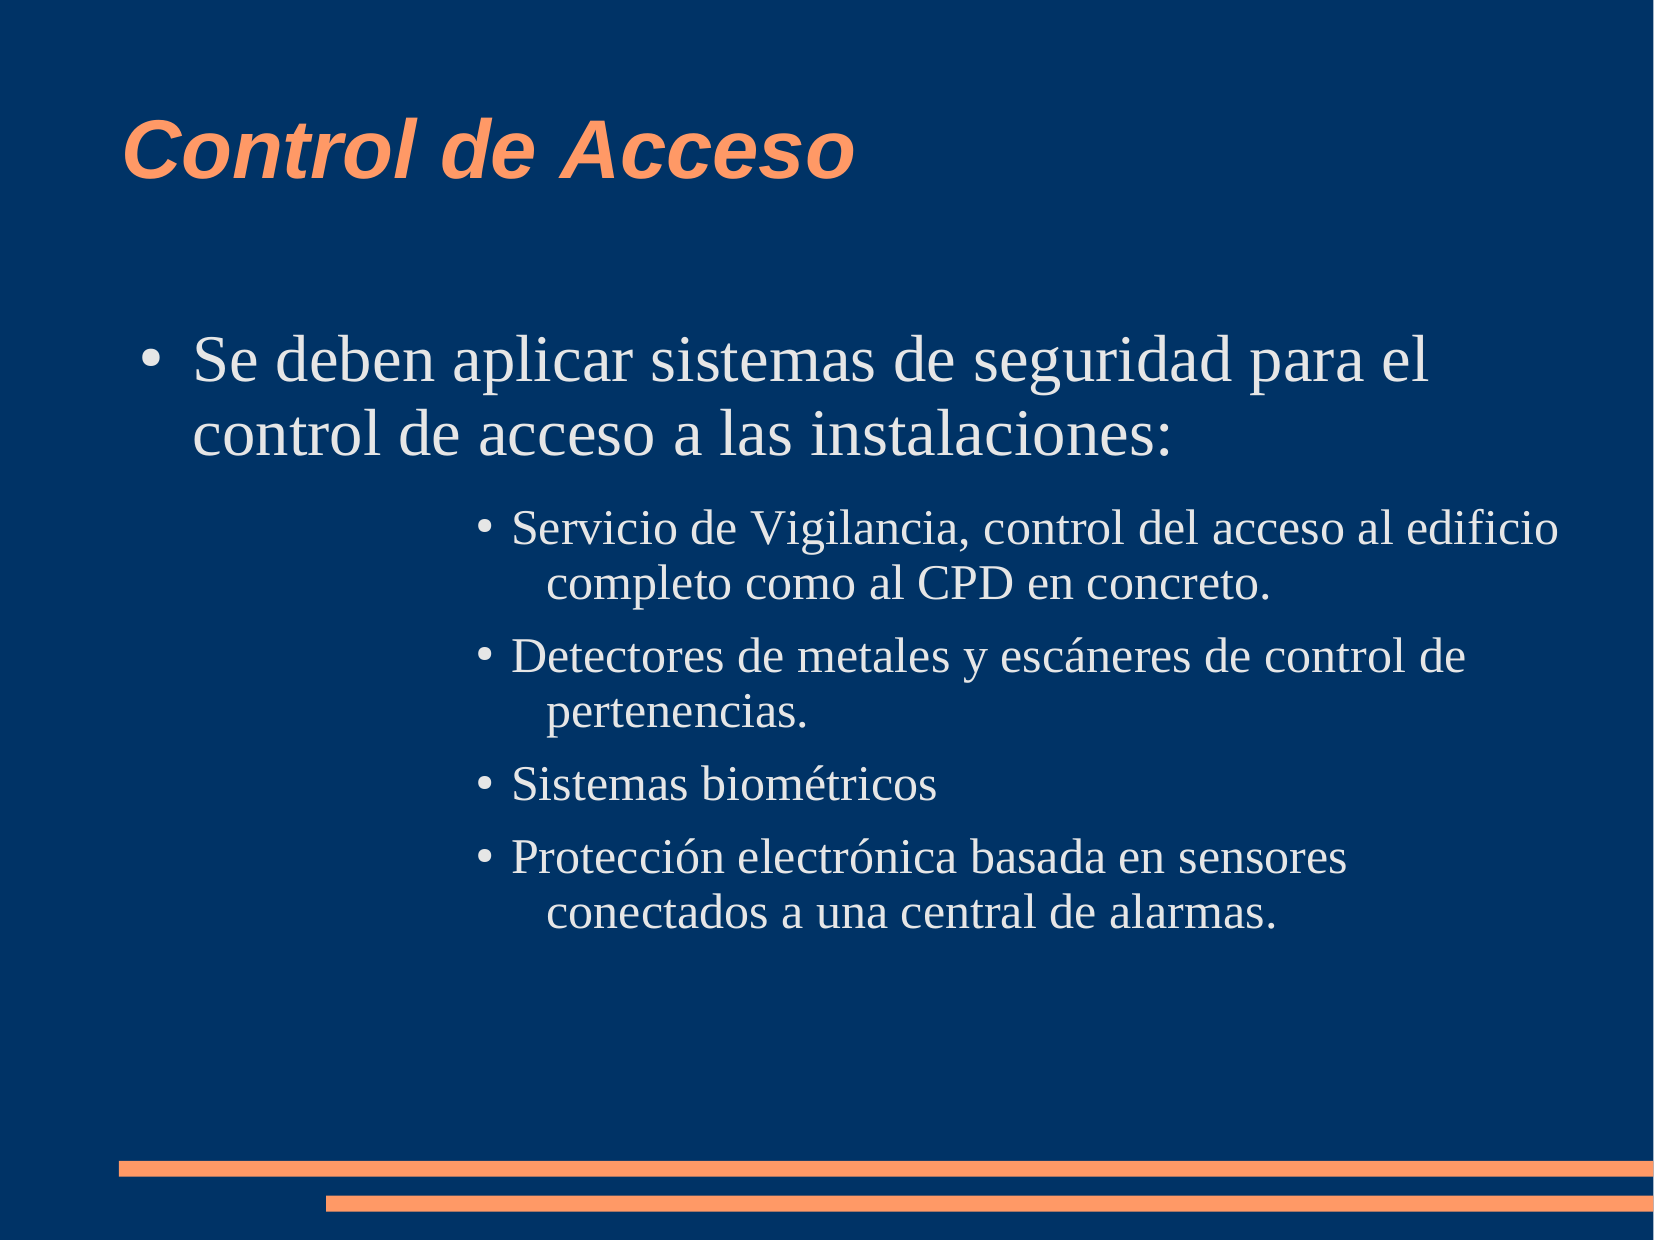

# Control de Acceso
Se deben aplicar sistemas de seguridad para el control de acceso a las instalaciones:
Servicio de Vigilancia, control del acceso al edificio completo como al CPD en concreto.
Detectores de metales y escáneres de control de pertenencias.
Sistemas biométricos
Protección electrónica basada en sensores conectados a una central de alarmas.